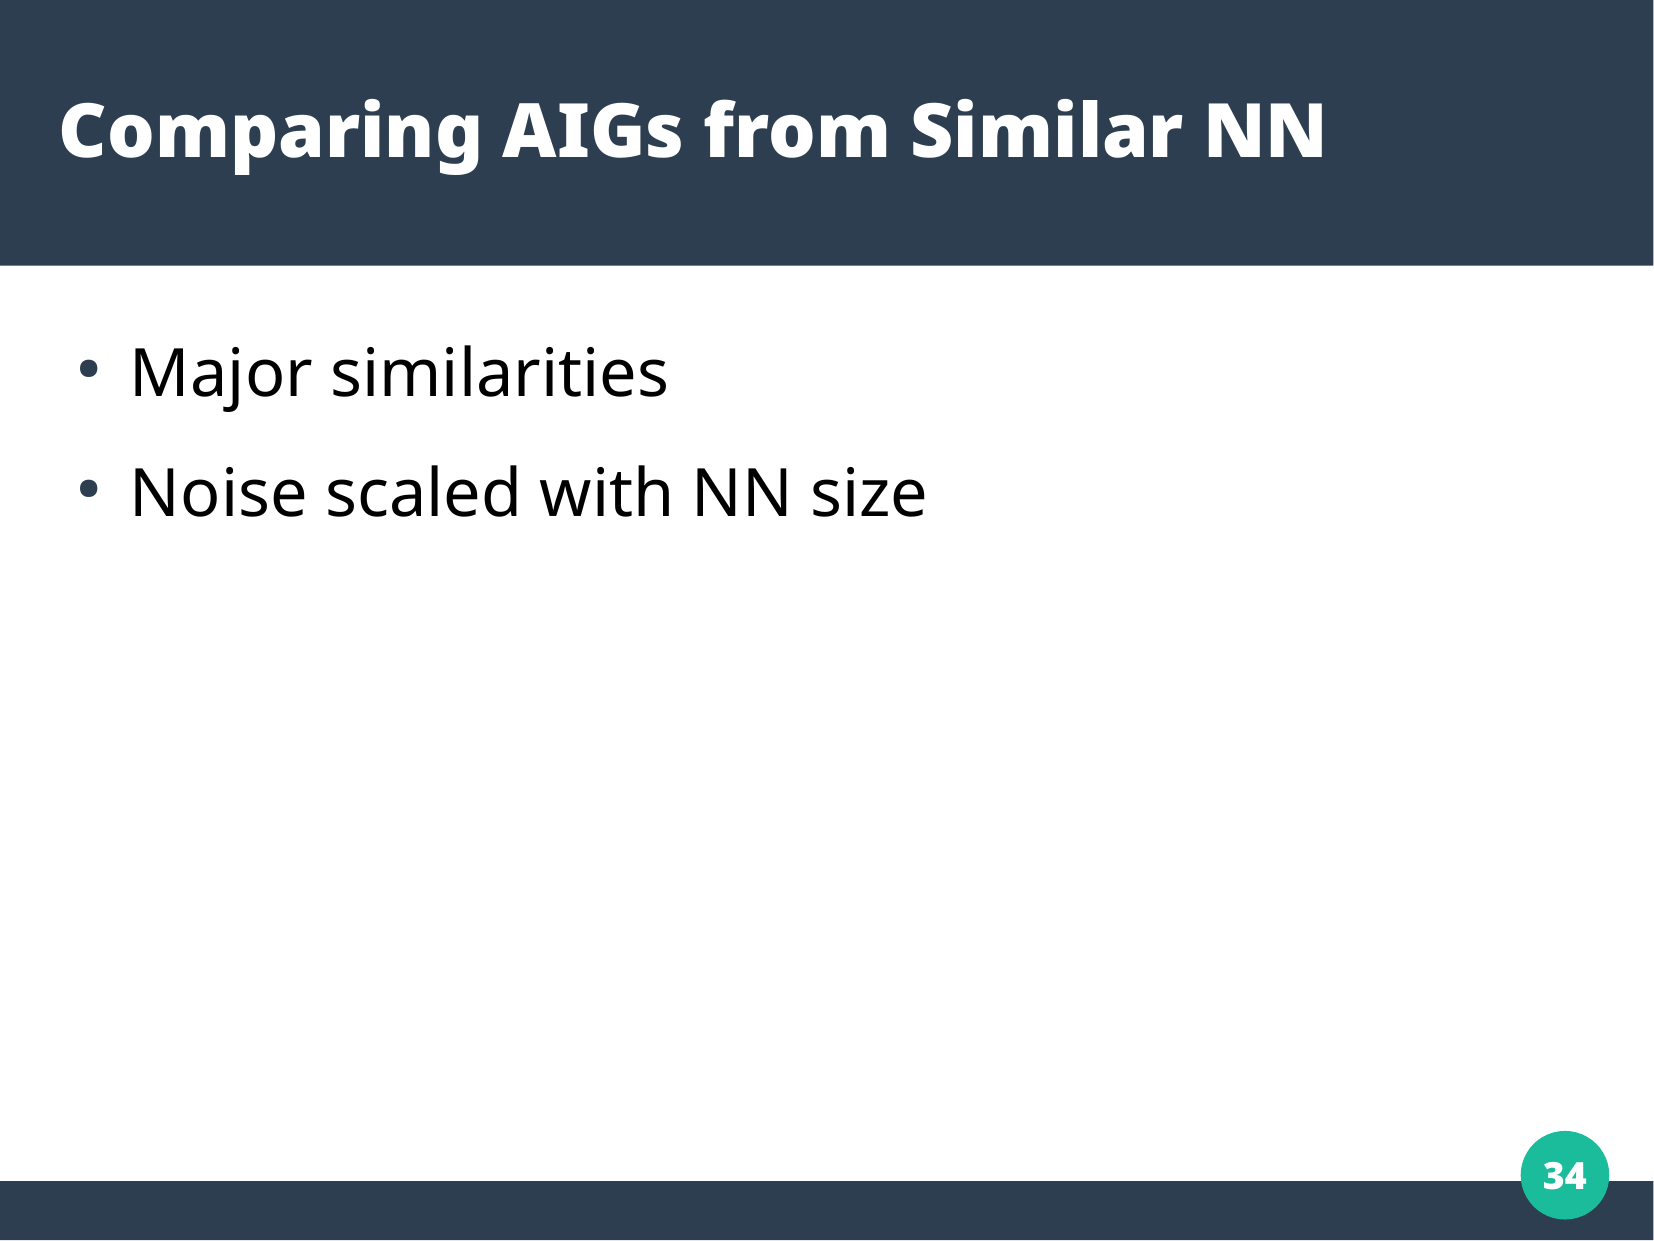

# Comparing AIGs from Similar NN
Major similarities
Noise scaled with NN size
34